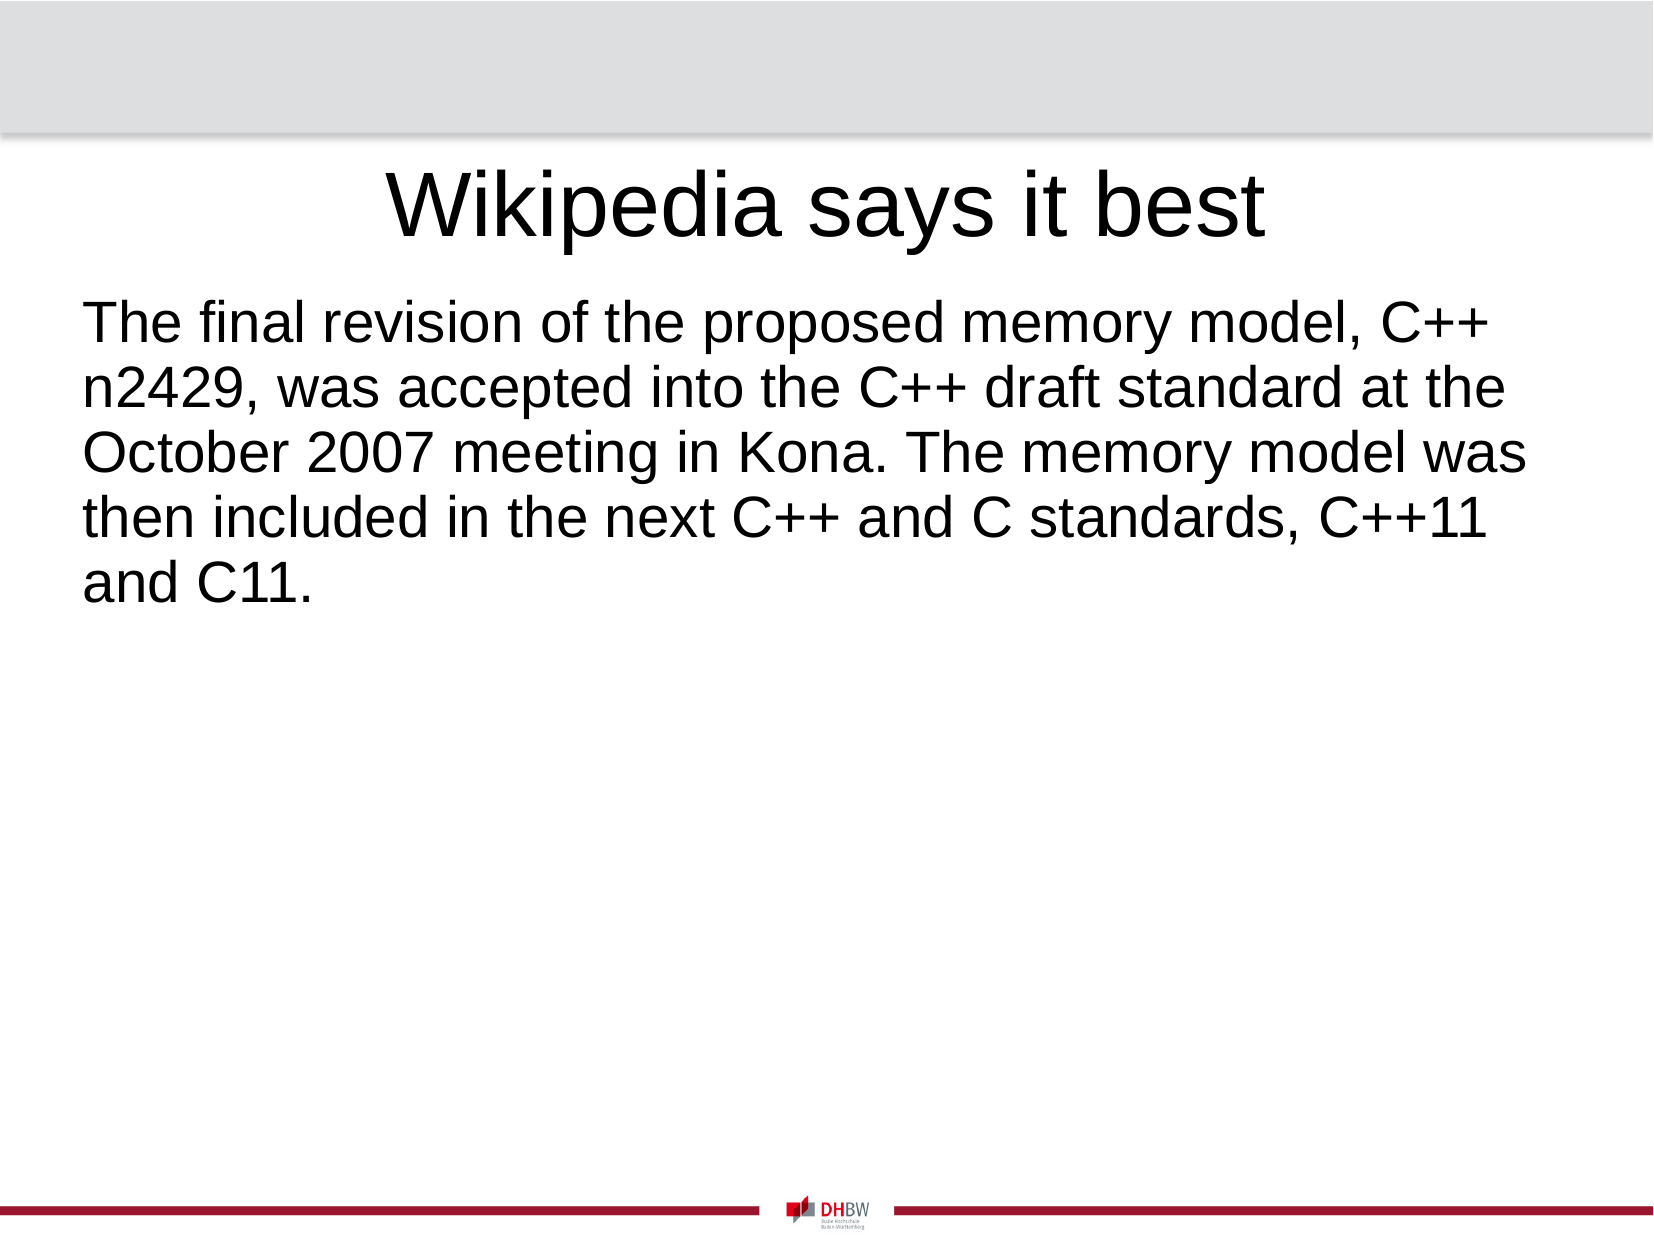

# Wikipedia says it best
The final revision of the proposed memory model, C++ n2429, was accepted into the C++ draft standard at the October 2007 meeting in Kona. The memory model was then included in the next C++ and C standards, C++11 and C11.